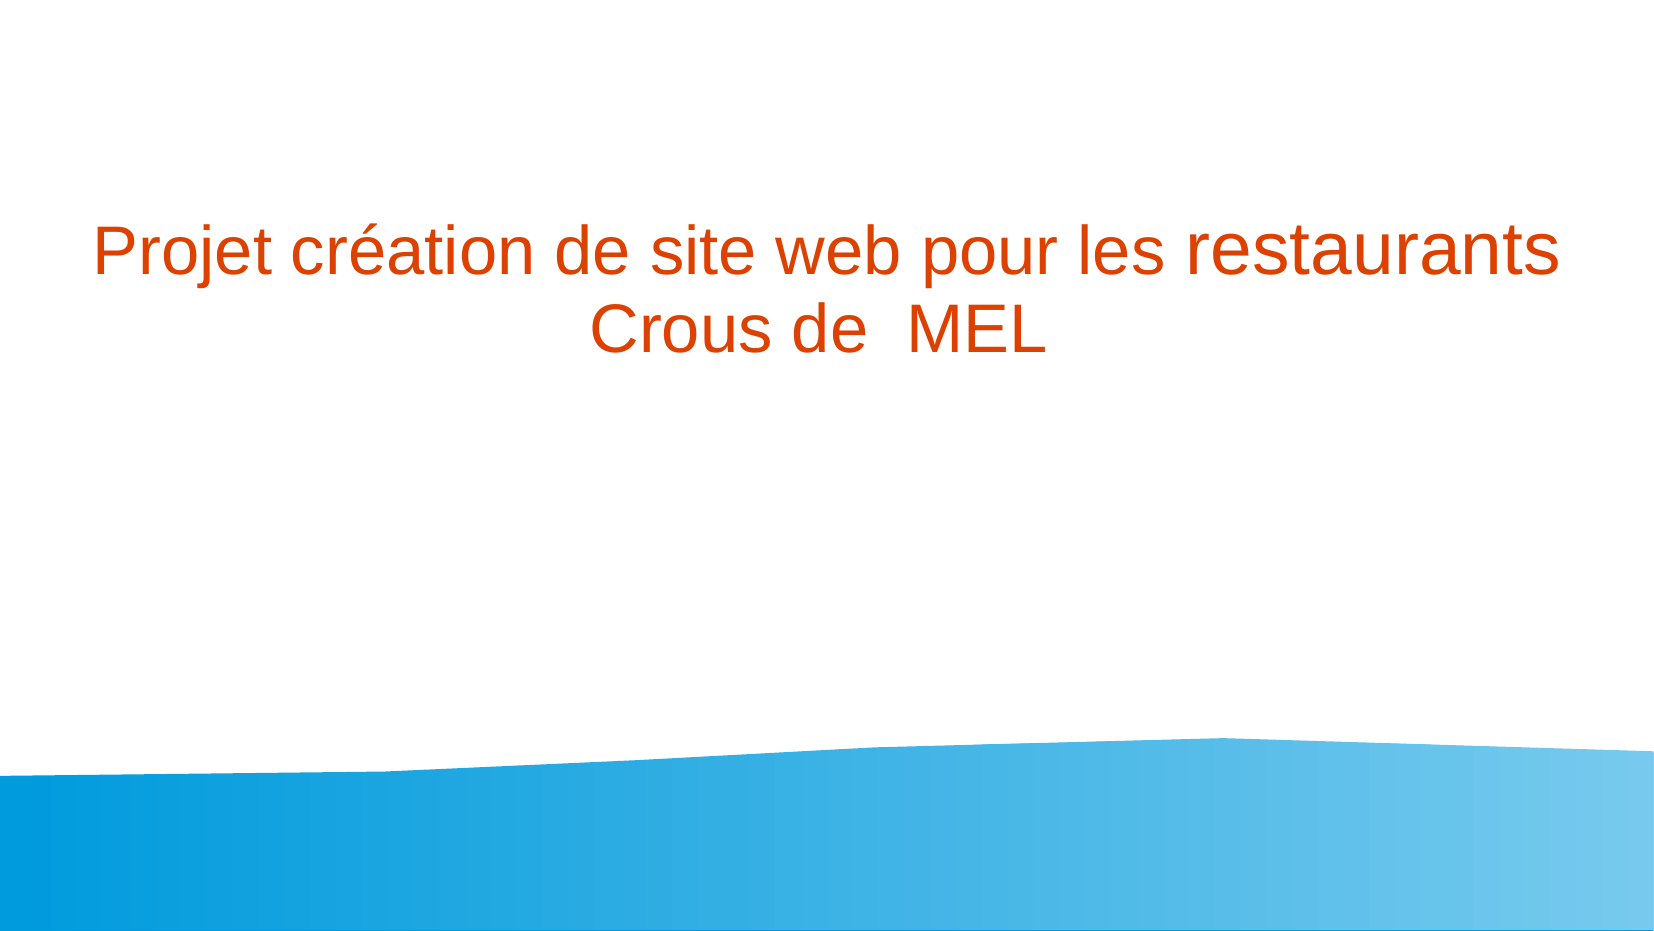

# Projet création de site web pour les restaurants Crous de MEL